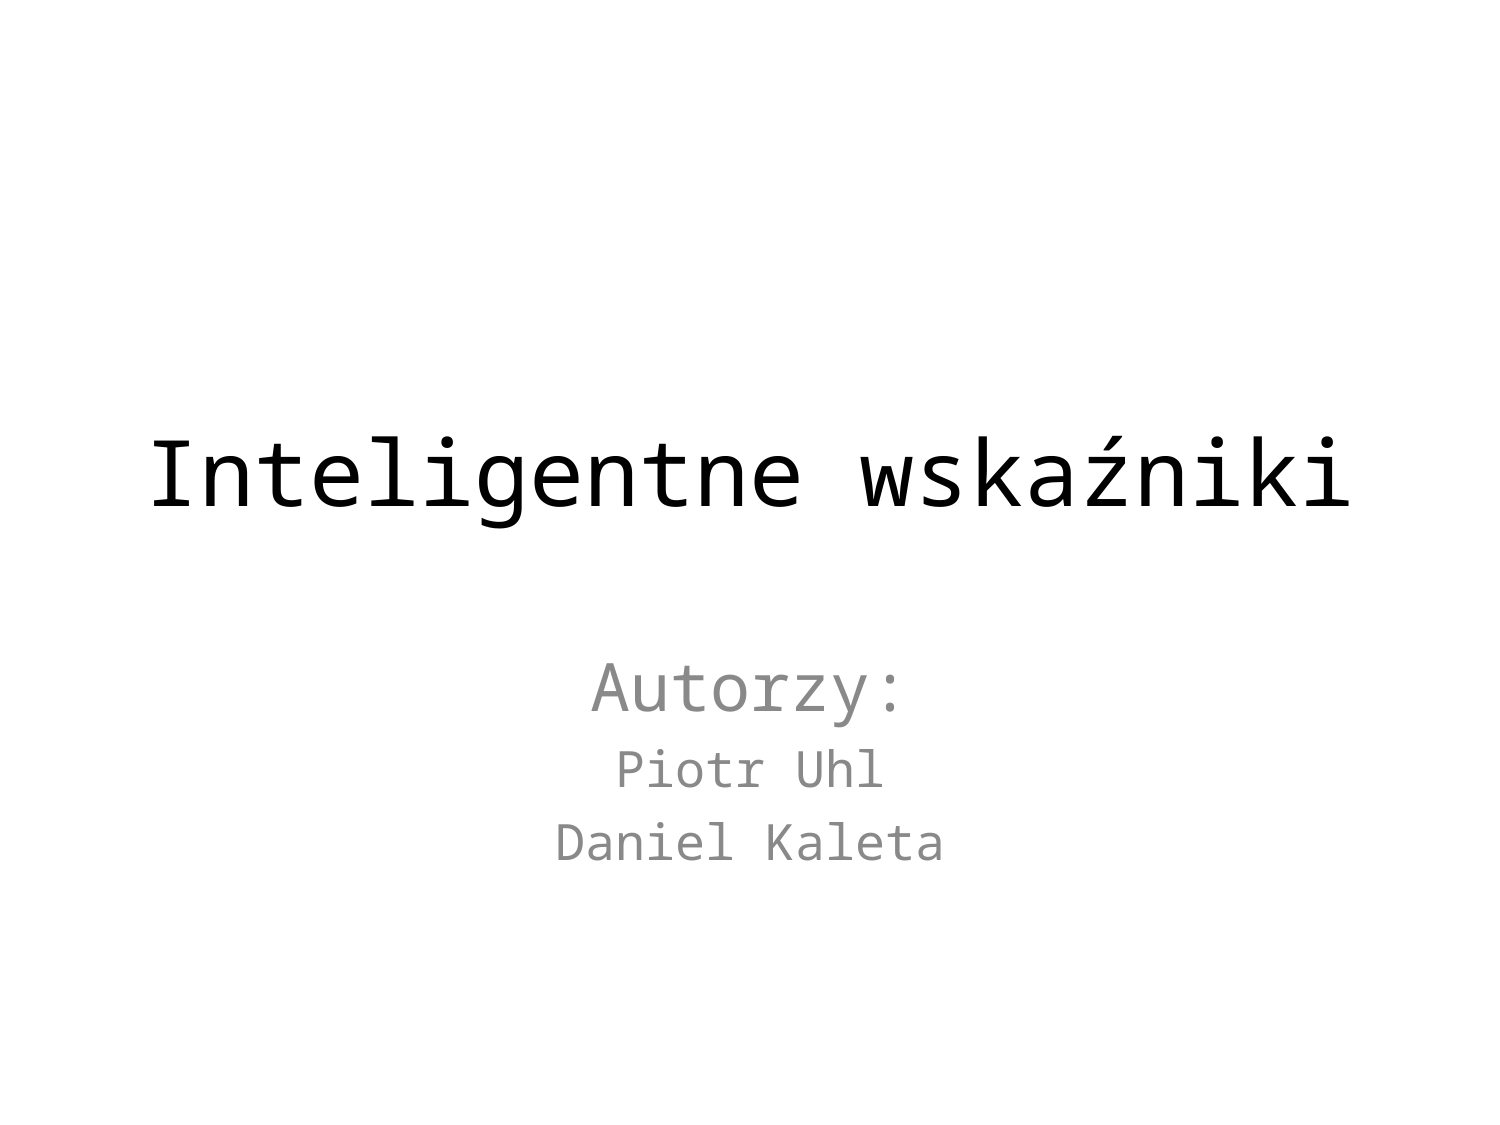

# Inteligentne wskaźniki
Autorzy:
Piotr Uhl
Daniel Kaleta